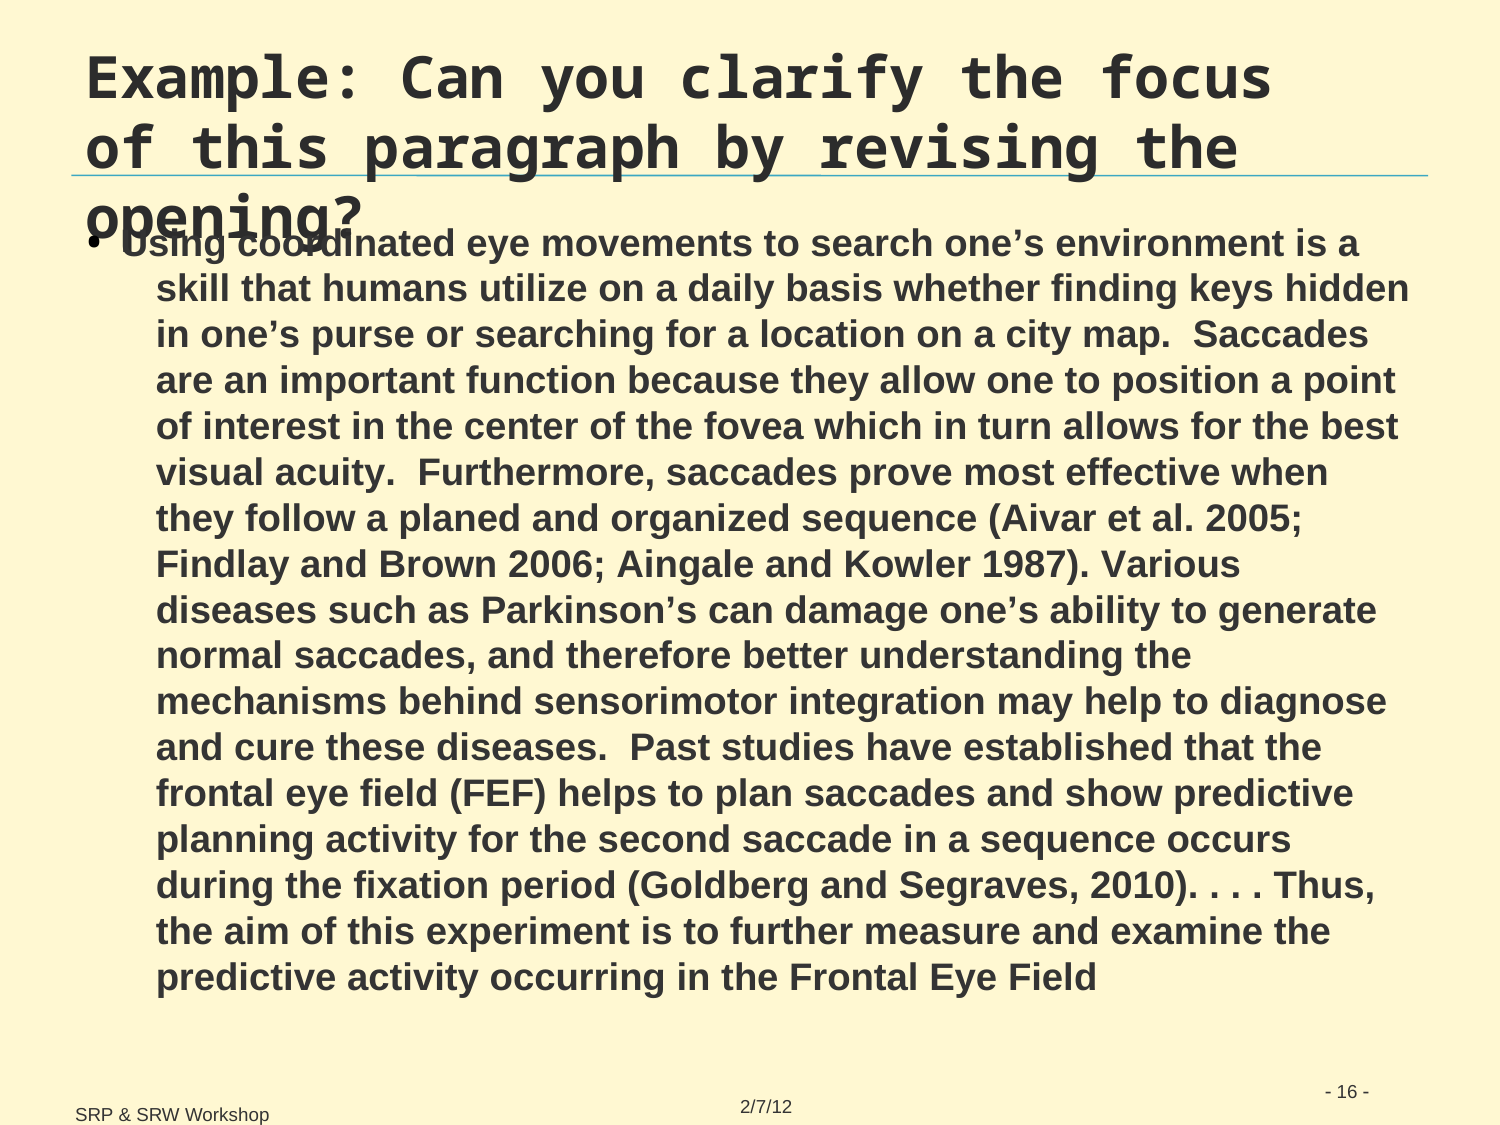

# Example: Can you clarify the focus of this paragraph by revising the opening?
Using coordinated eye movements to search one’s environment is a skill that humans utilize on a daily basis whether finding keys hidden in one’s purse or searching for a location on a city map. Saccades are an important function because they allow one to position a point of interest in the center of the fovea which in turn allows for the best visual acuity. Furthermore, saccades prove most effective when they follow a planed and organized sequence (Aivar et al. 2005; Findlay and Brown 2006; Aingale and Kowler 1987). Various diseases such as Parkinson’s can damage one’s ability to generate normal saccades, and therefore better understanding the mechanisms behind sensorimotor integration may help to diagnose and cure these diseases. Past studies have established that the frontal eye field (FEF) helps to plan saccades and show predictive planning activity for the second saccade in a sequence occurs during the fixation period (Goldberg and Segraves, 2010). . . . Thus, the aim of this experiment is to further measure and examine the predictive activity occurring in the Frontal Eye Field